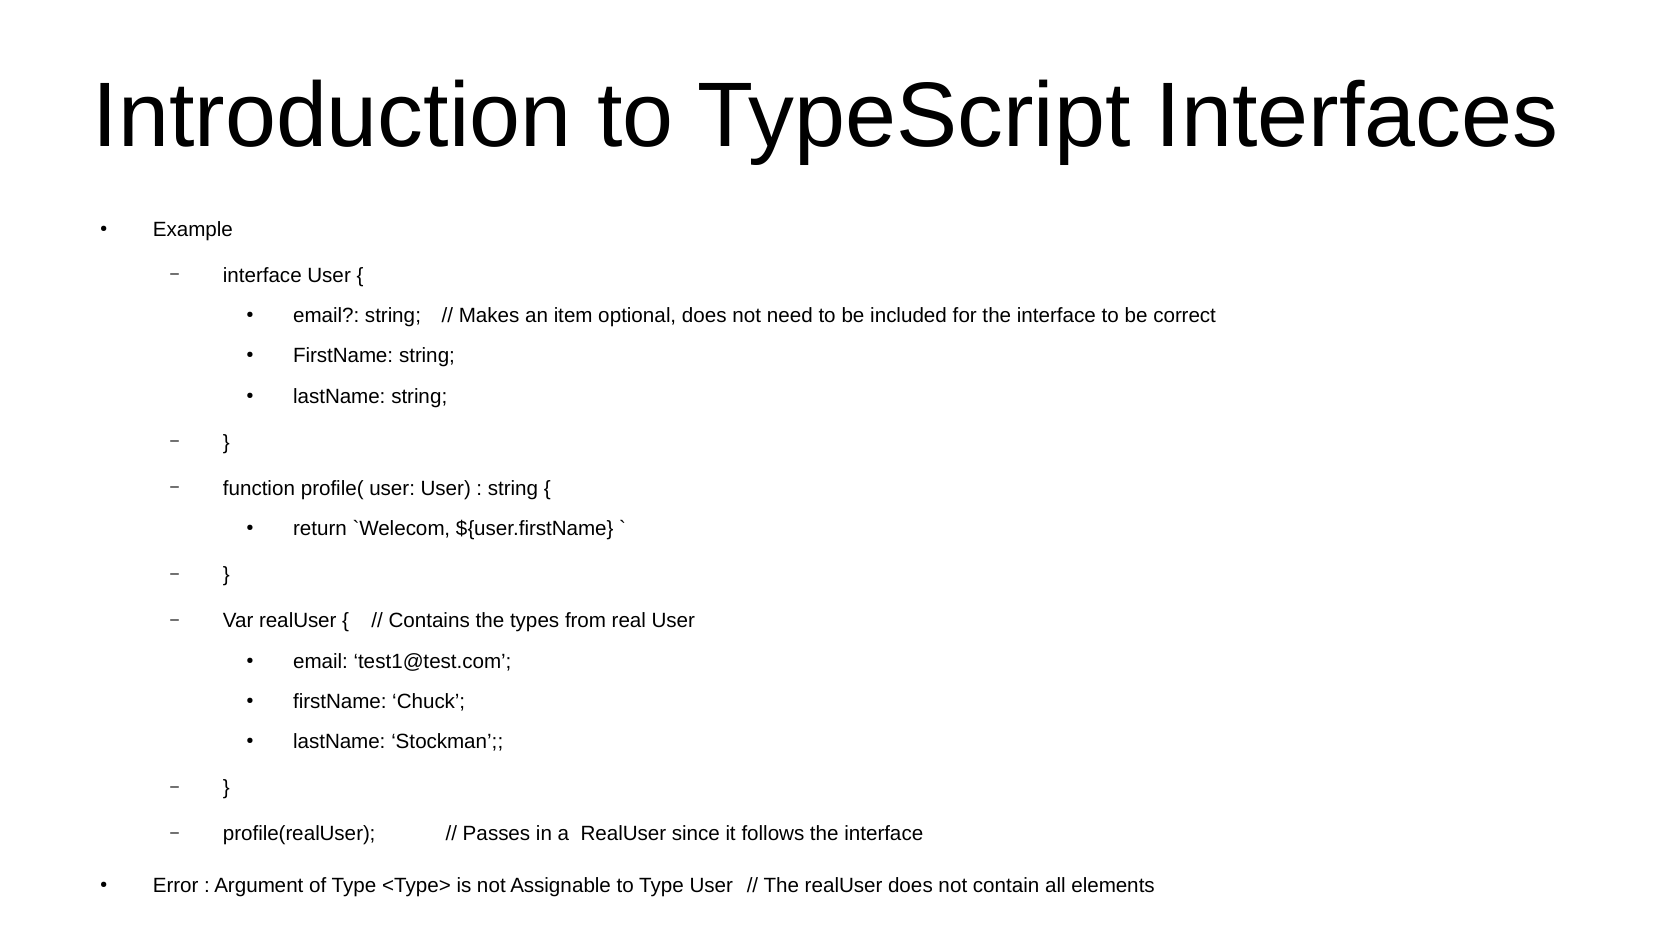

# Introduction to TypeScript Interfaces
Example
interface User {
email?: string; 					// Makes an item optional, does not need to be included for the interface to be correct
FirstName: string;
lastName: string;
}
function profile( user: User) : string {
return `Welecom, ${user.firstName} `
}
Var realUser {						// Contains the types from real User
email: ‘test1@test.com’;
firstName: ‘Chuck’;
lastName: ‘Stockman’;;
}
profile(realUser);					// Passes in a RealUser since it follows the interface
Error : Argument of Type <Type> is not Assignable to Type User			// The realUser does not contain all elements